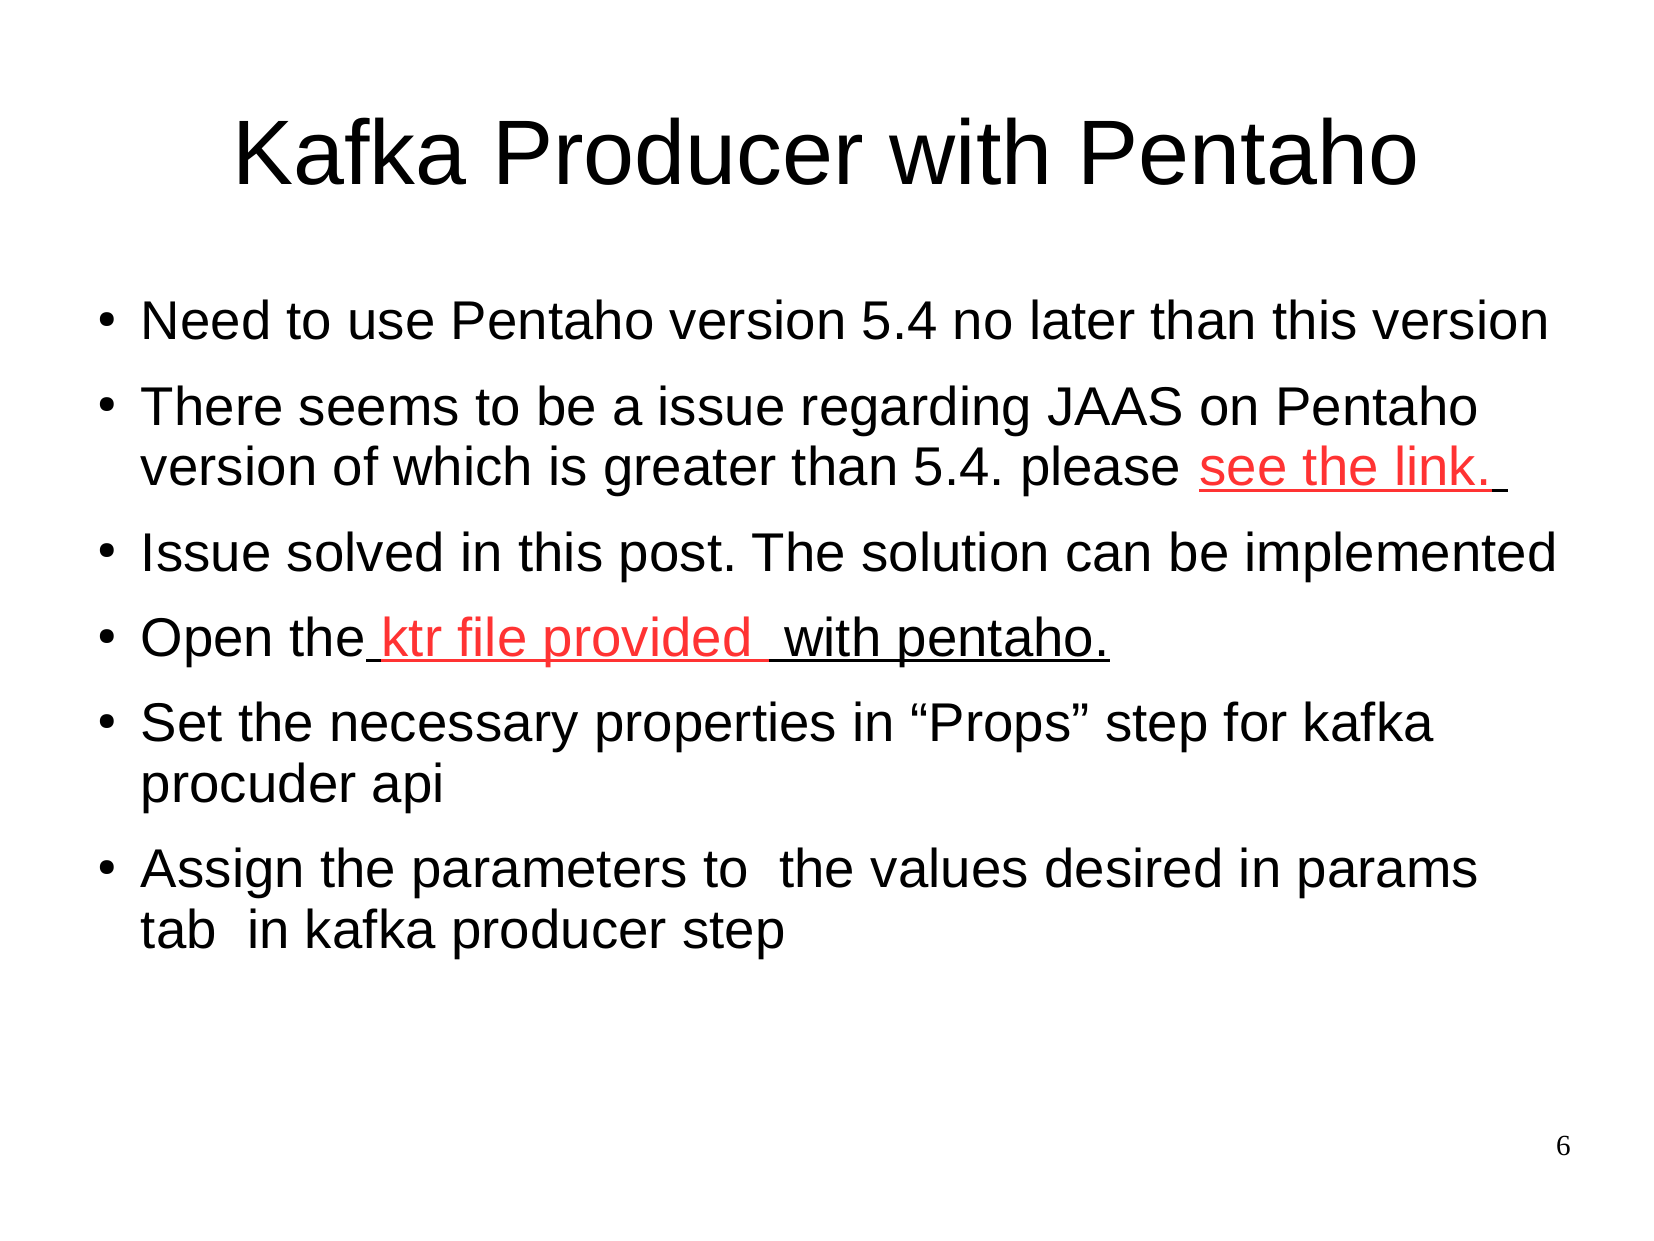

# Kafka Producer with Pentaho
Need to use Pentaho version 5.4 no later than this version
There seems to be a issue regarding JAAS on Pentaho version of which is greater than 5.4. please see the link.
Issue solved in this post. The solution can be implemented
Open the ktr file provided with pentaho.
Set the necessary properties in “Props” step for kafka procuder api
Assign the parameters to the values desired in params tab in kafka producer step
6